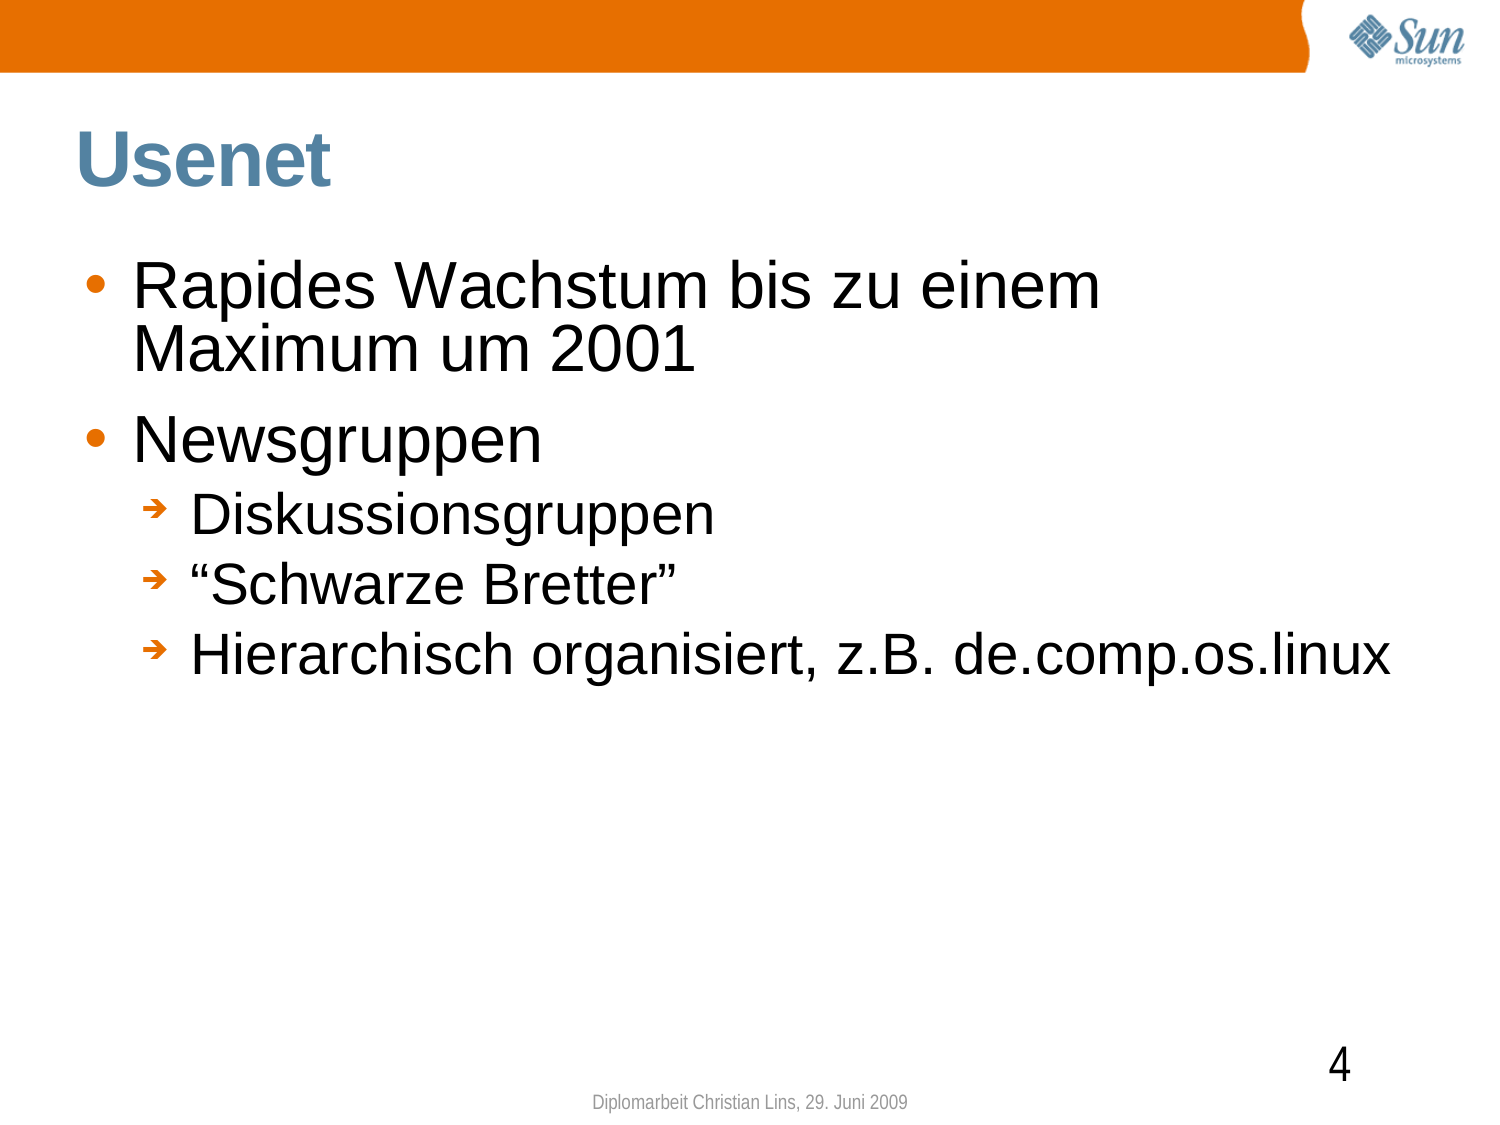

# Usenet
Rapides Wachstum bis zu einem Maximum um 2001
Newsgruppen
Diskussionsgruppen
“Schwarze Bretter”
Hierarchisch organisiert, z.B. de.comp.os.linux